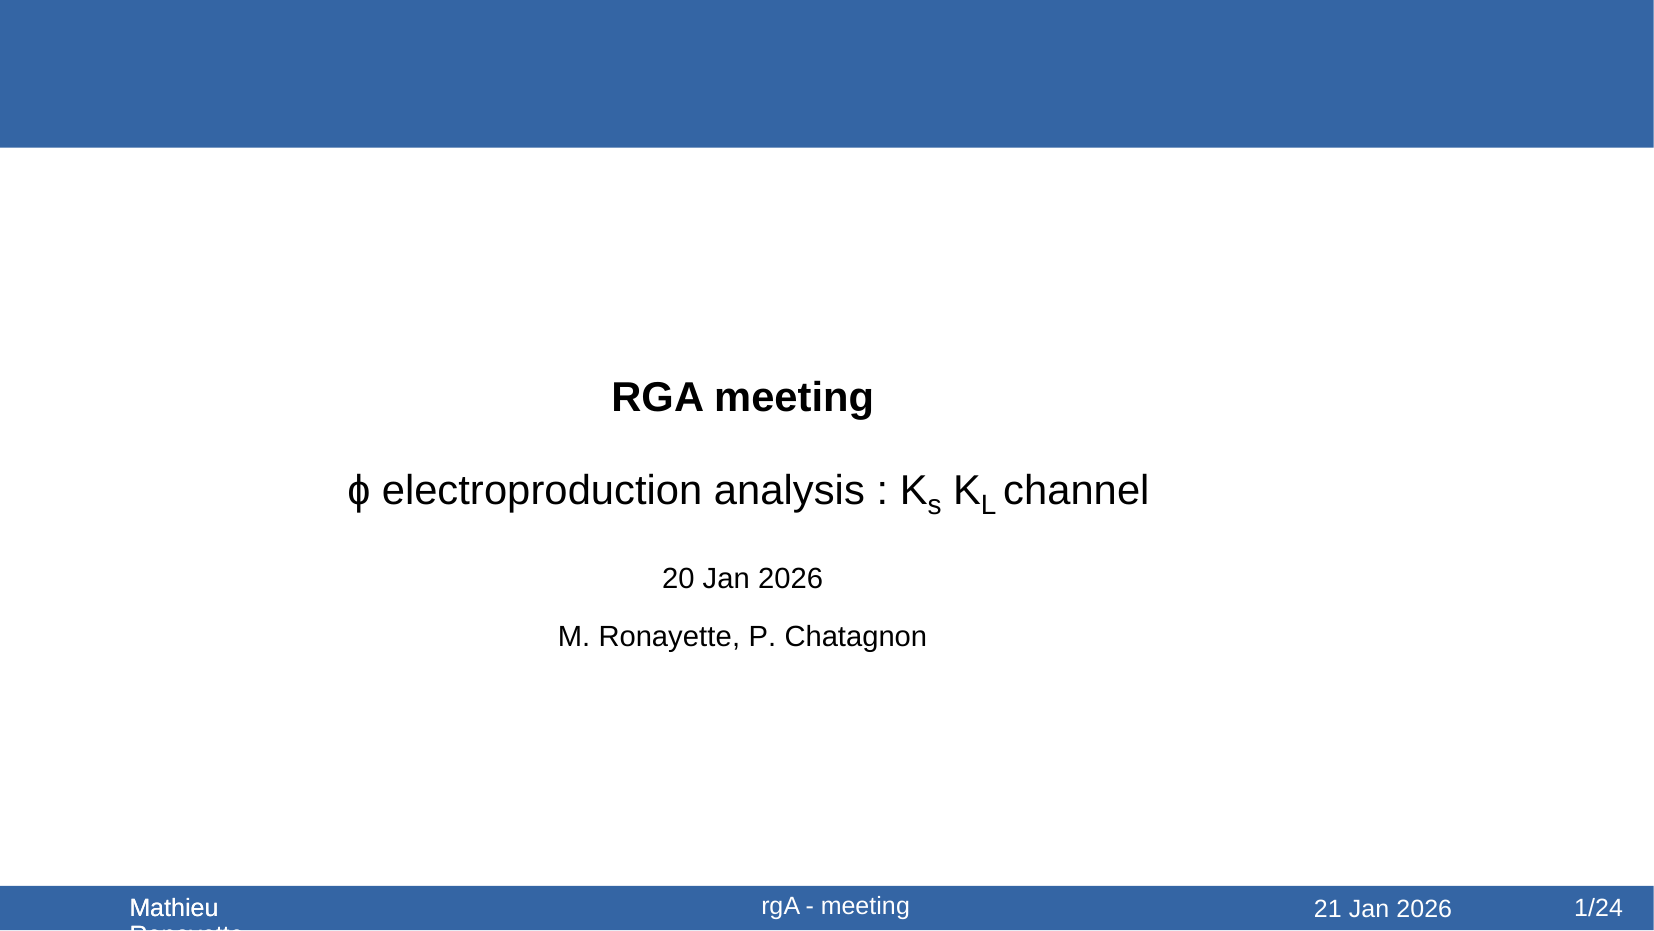

RGA meeting
 ɸ electroproduction analysis : Ks KL channel
20 Jan 2026
M. Ronayette, P. Chatagnon
 rgA - meeting
Mathieu Ronayette
1/24
Mathieu Ronayette
21 Jan 2026